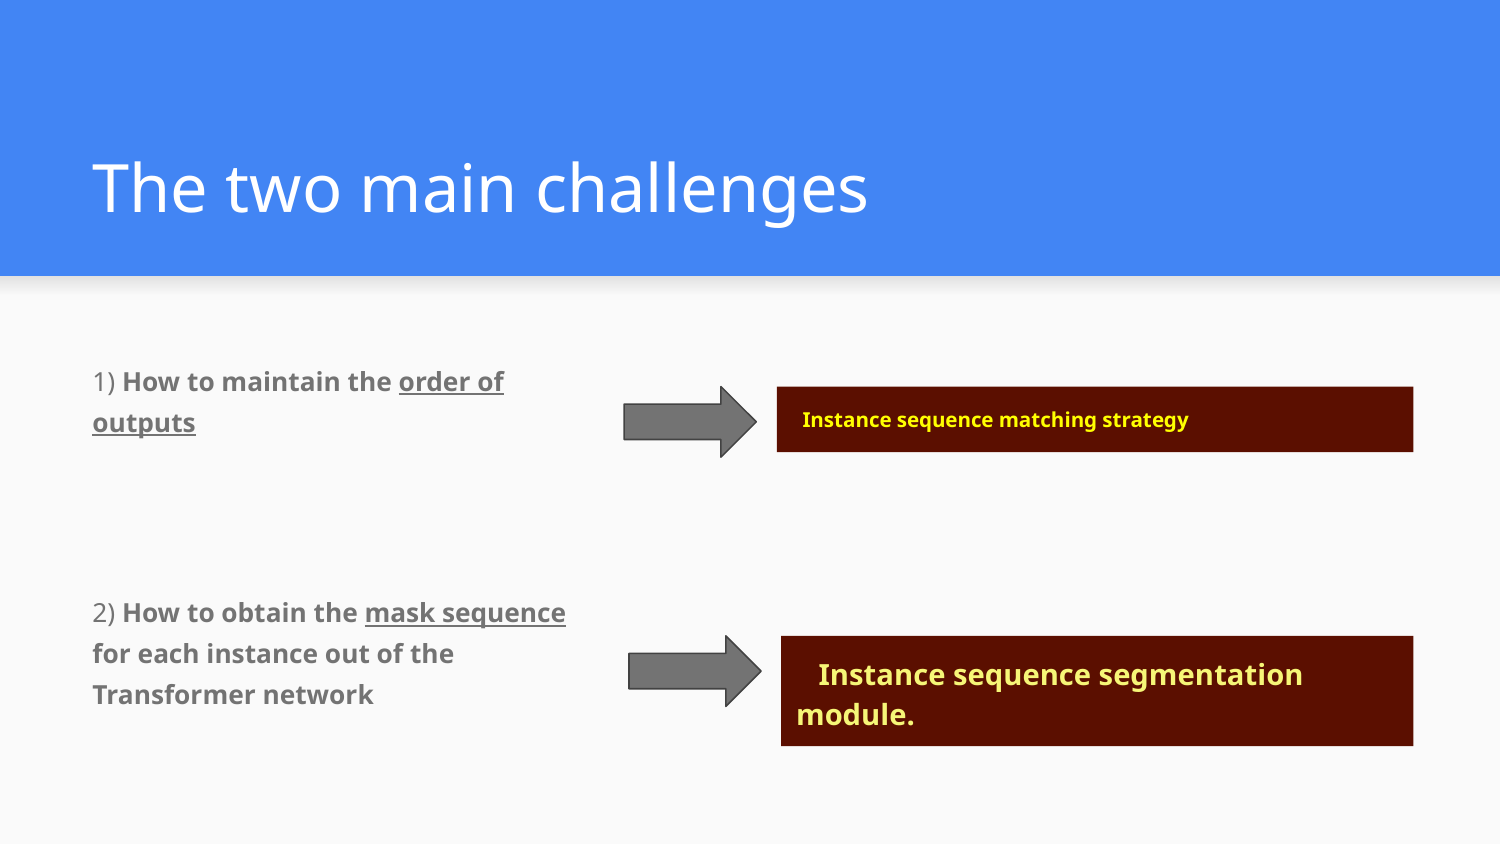

# The two main challenges
1) How to maintain the order of outputs
2) How to obtain the mask sequence for each instance out of the Transformer network
 Instance sequence matching strategy
 Instance sequence segmentation module.